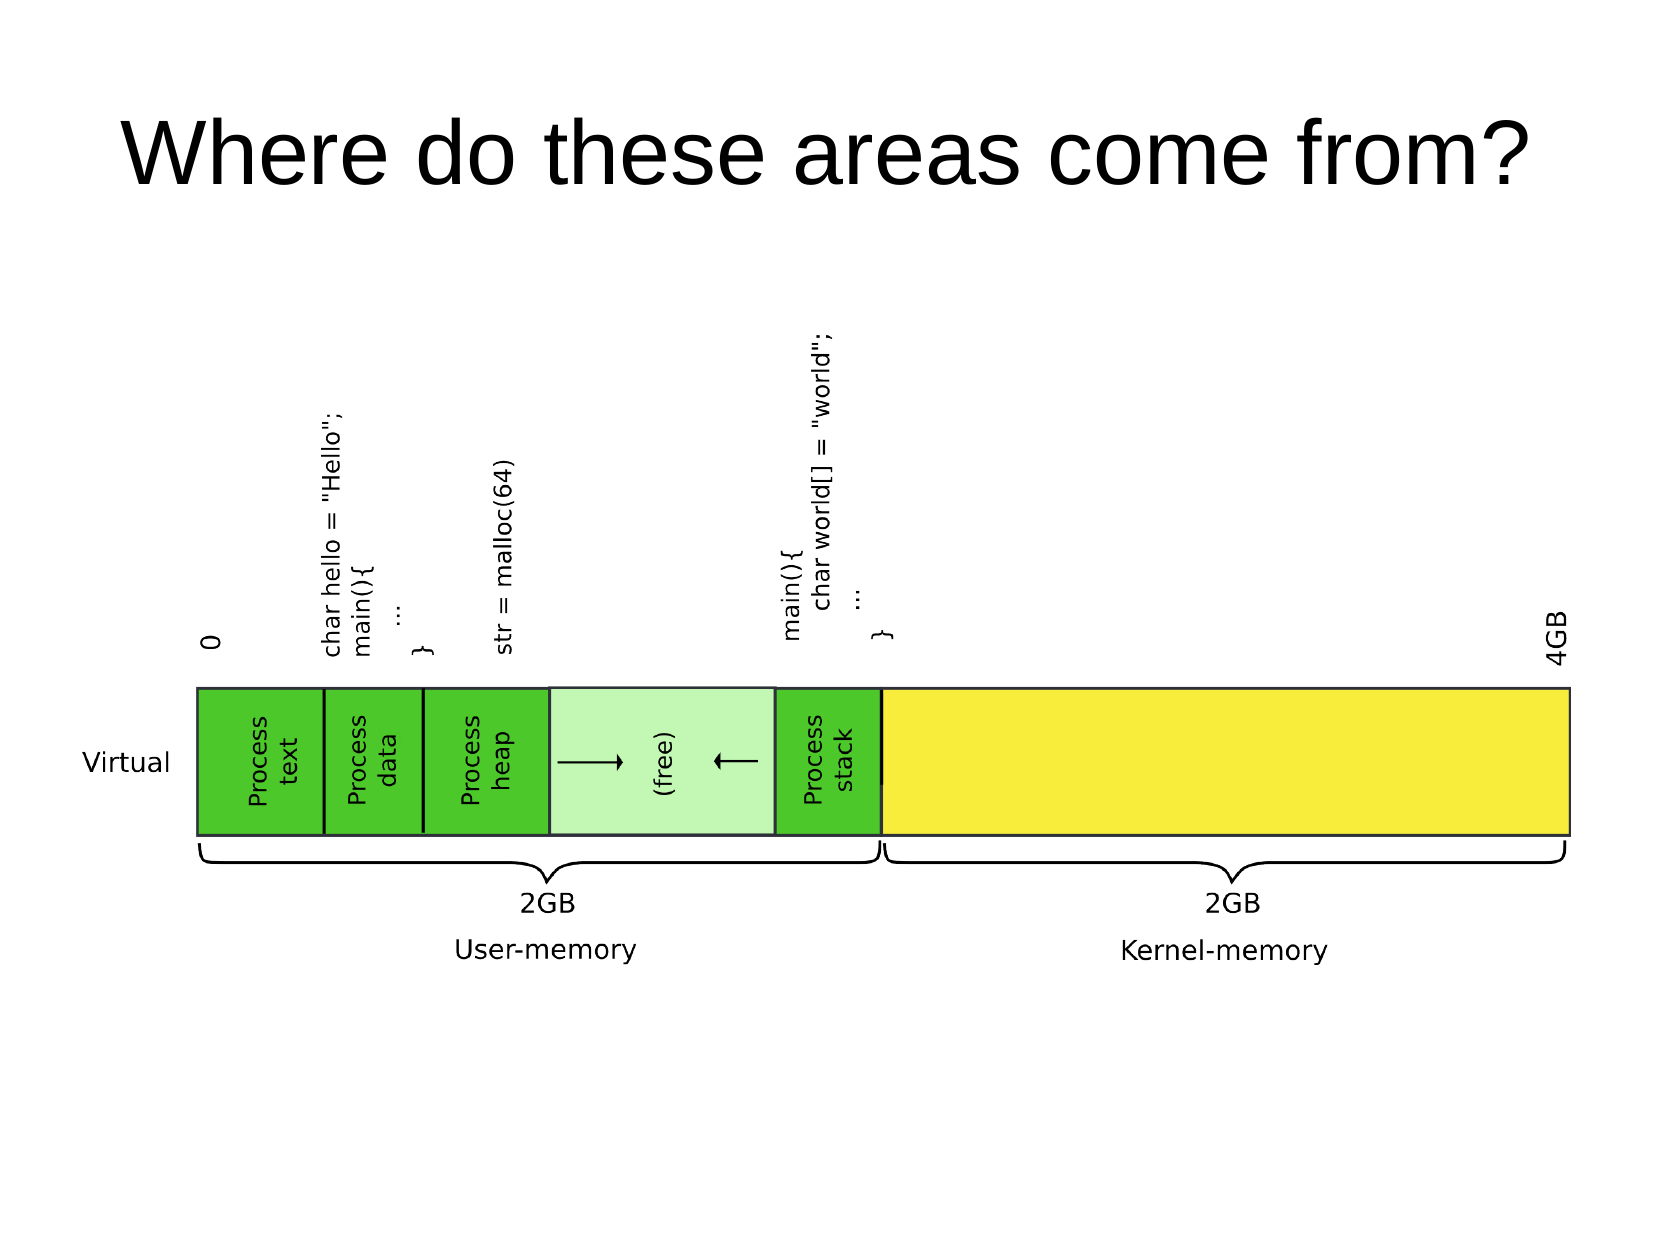

# Where do these areas come from?